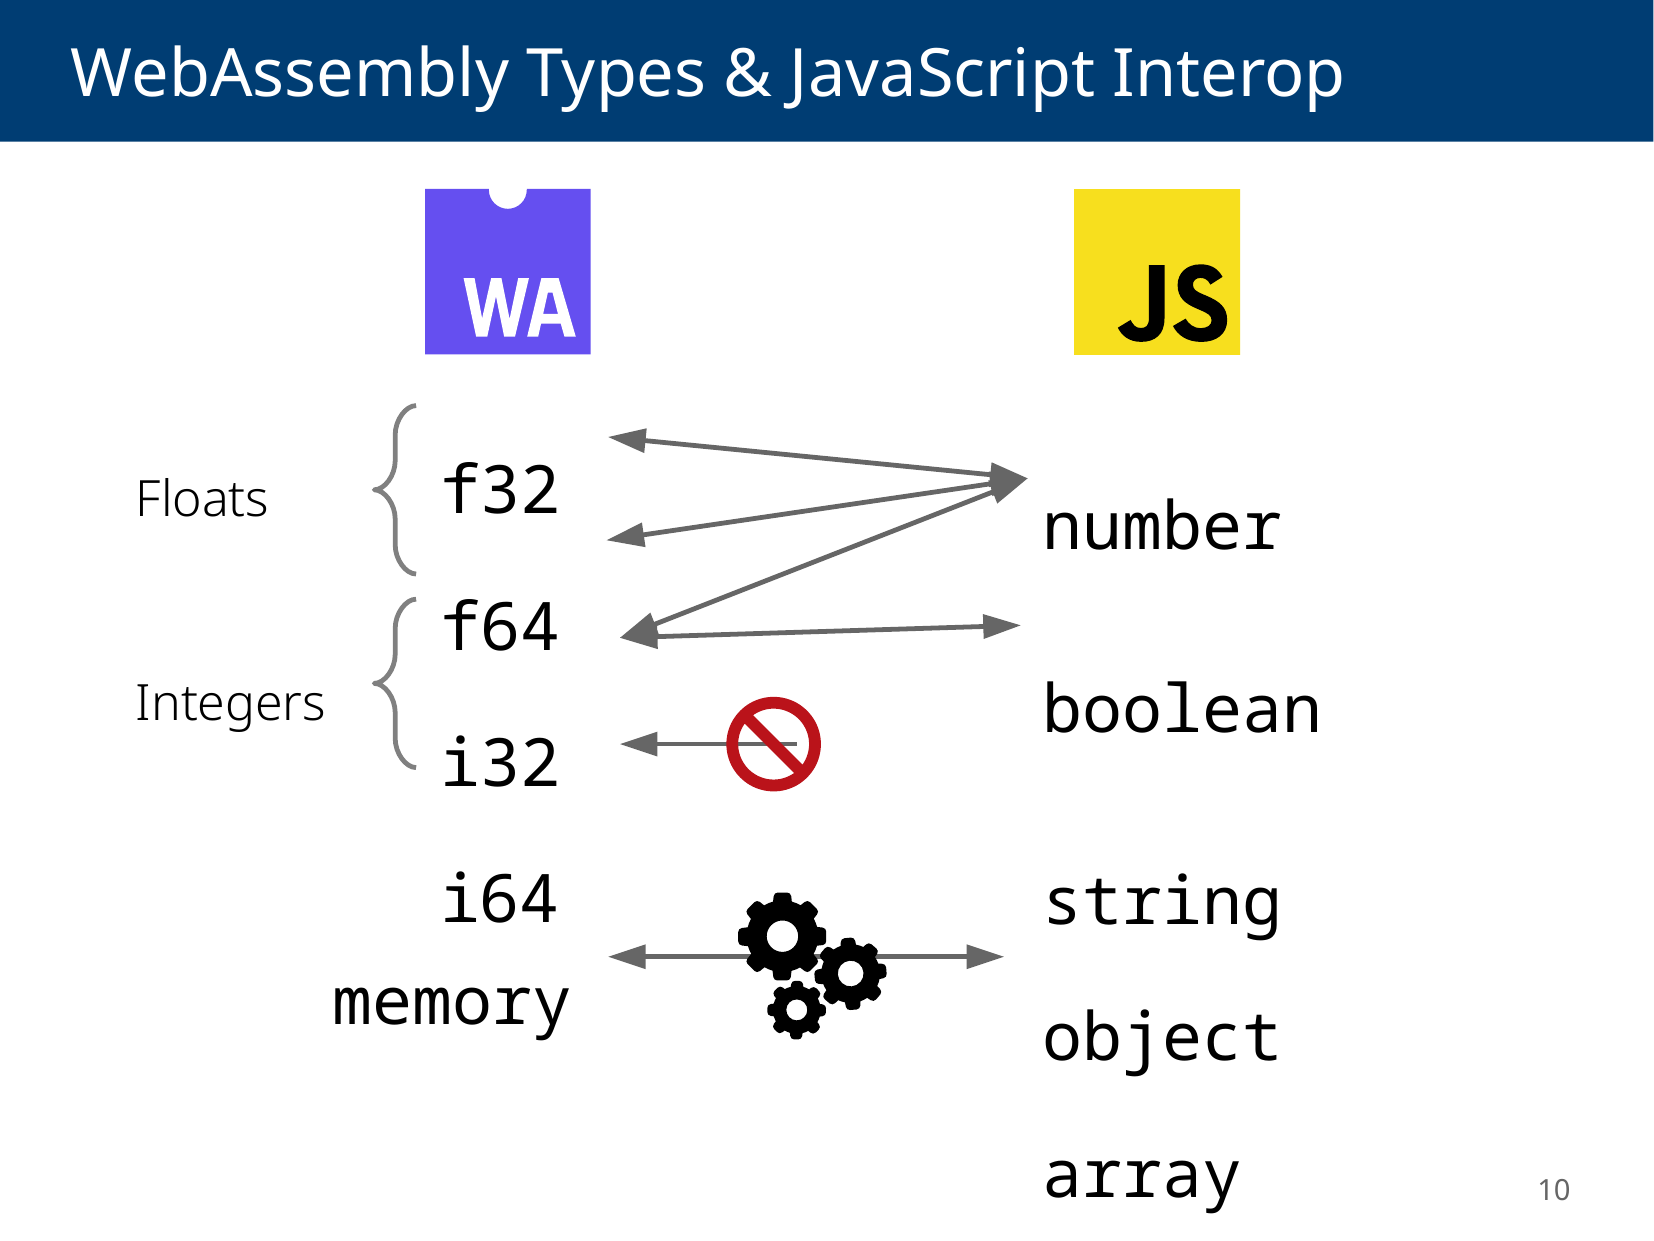

# WebAssembly Types & JavaScript Interop
Floats
Integers
f32
f64
i32
i64
number
boolean
string
object
array
 memory
10